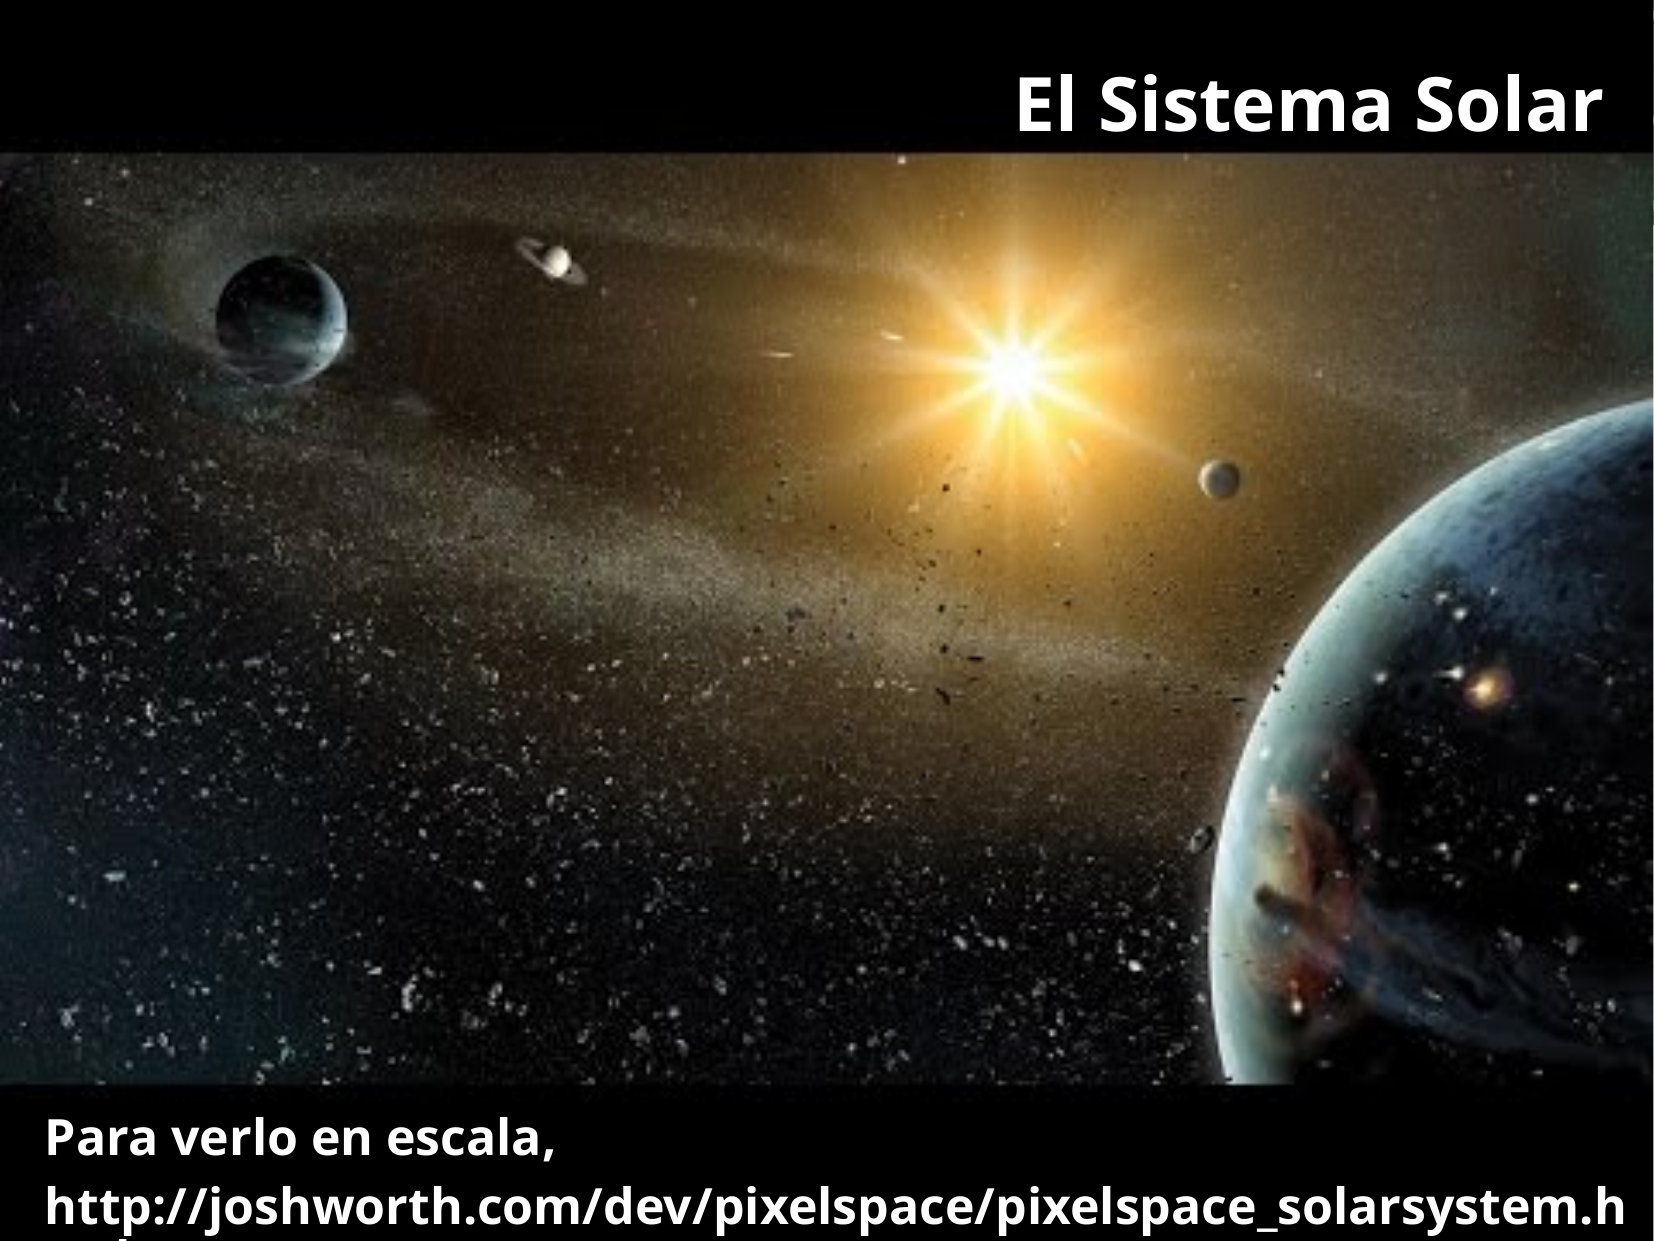

# El Sistema Solar
Para verlo en escala, http://joshworth.com/dev/pixelspace/pixelspace_solarsystem.html
H. Asorey - Física IV B
18